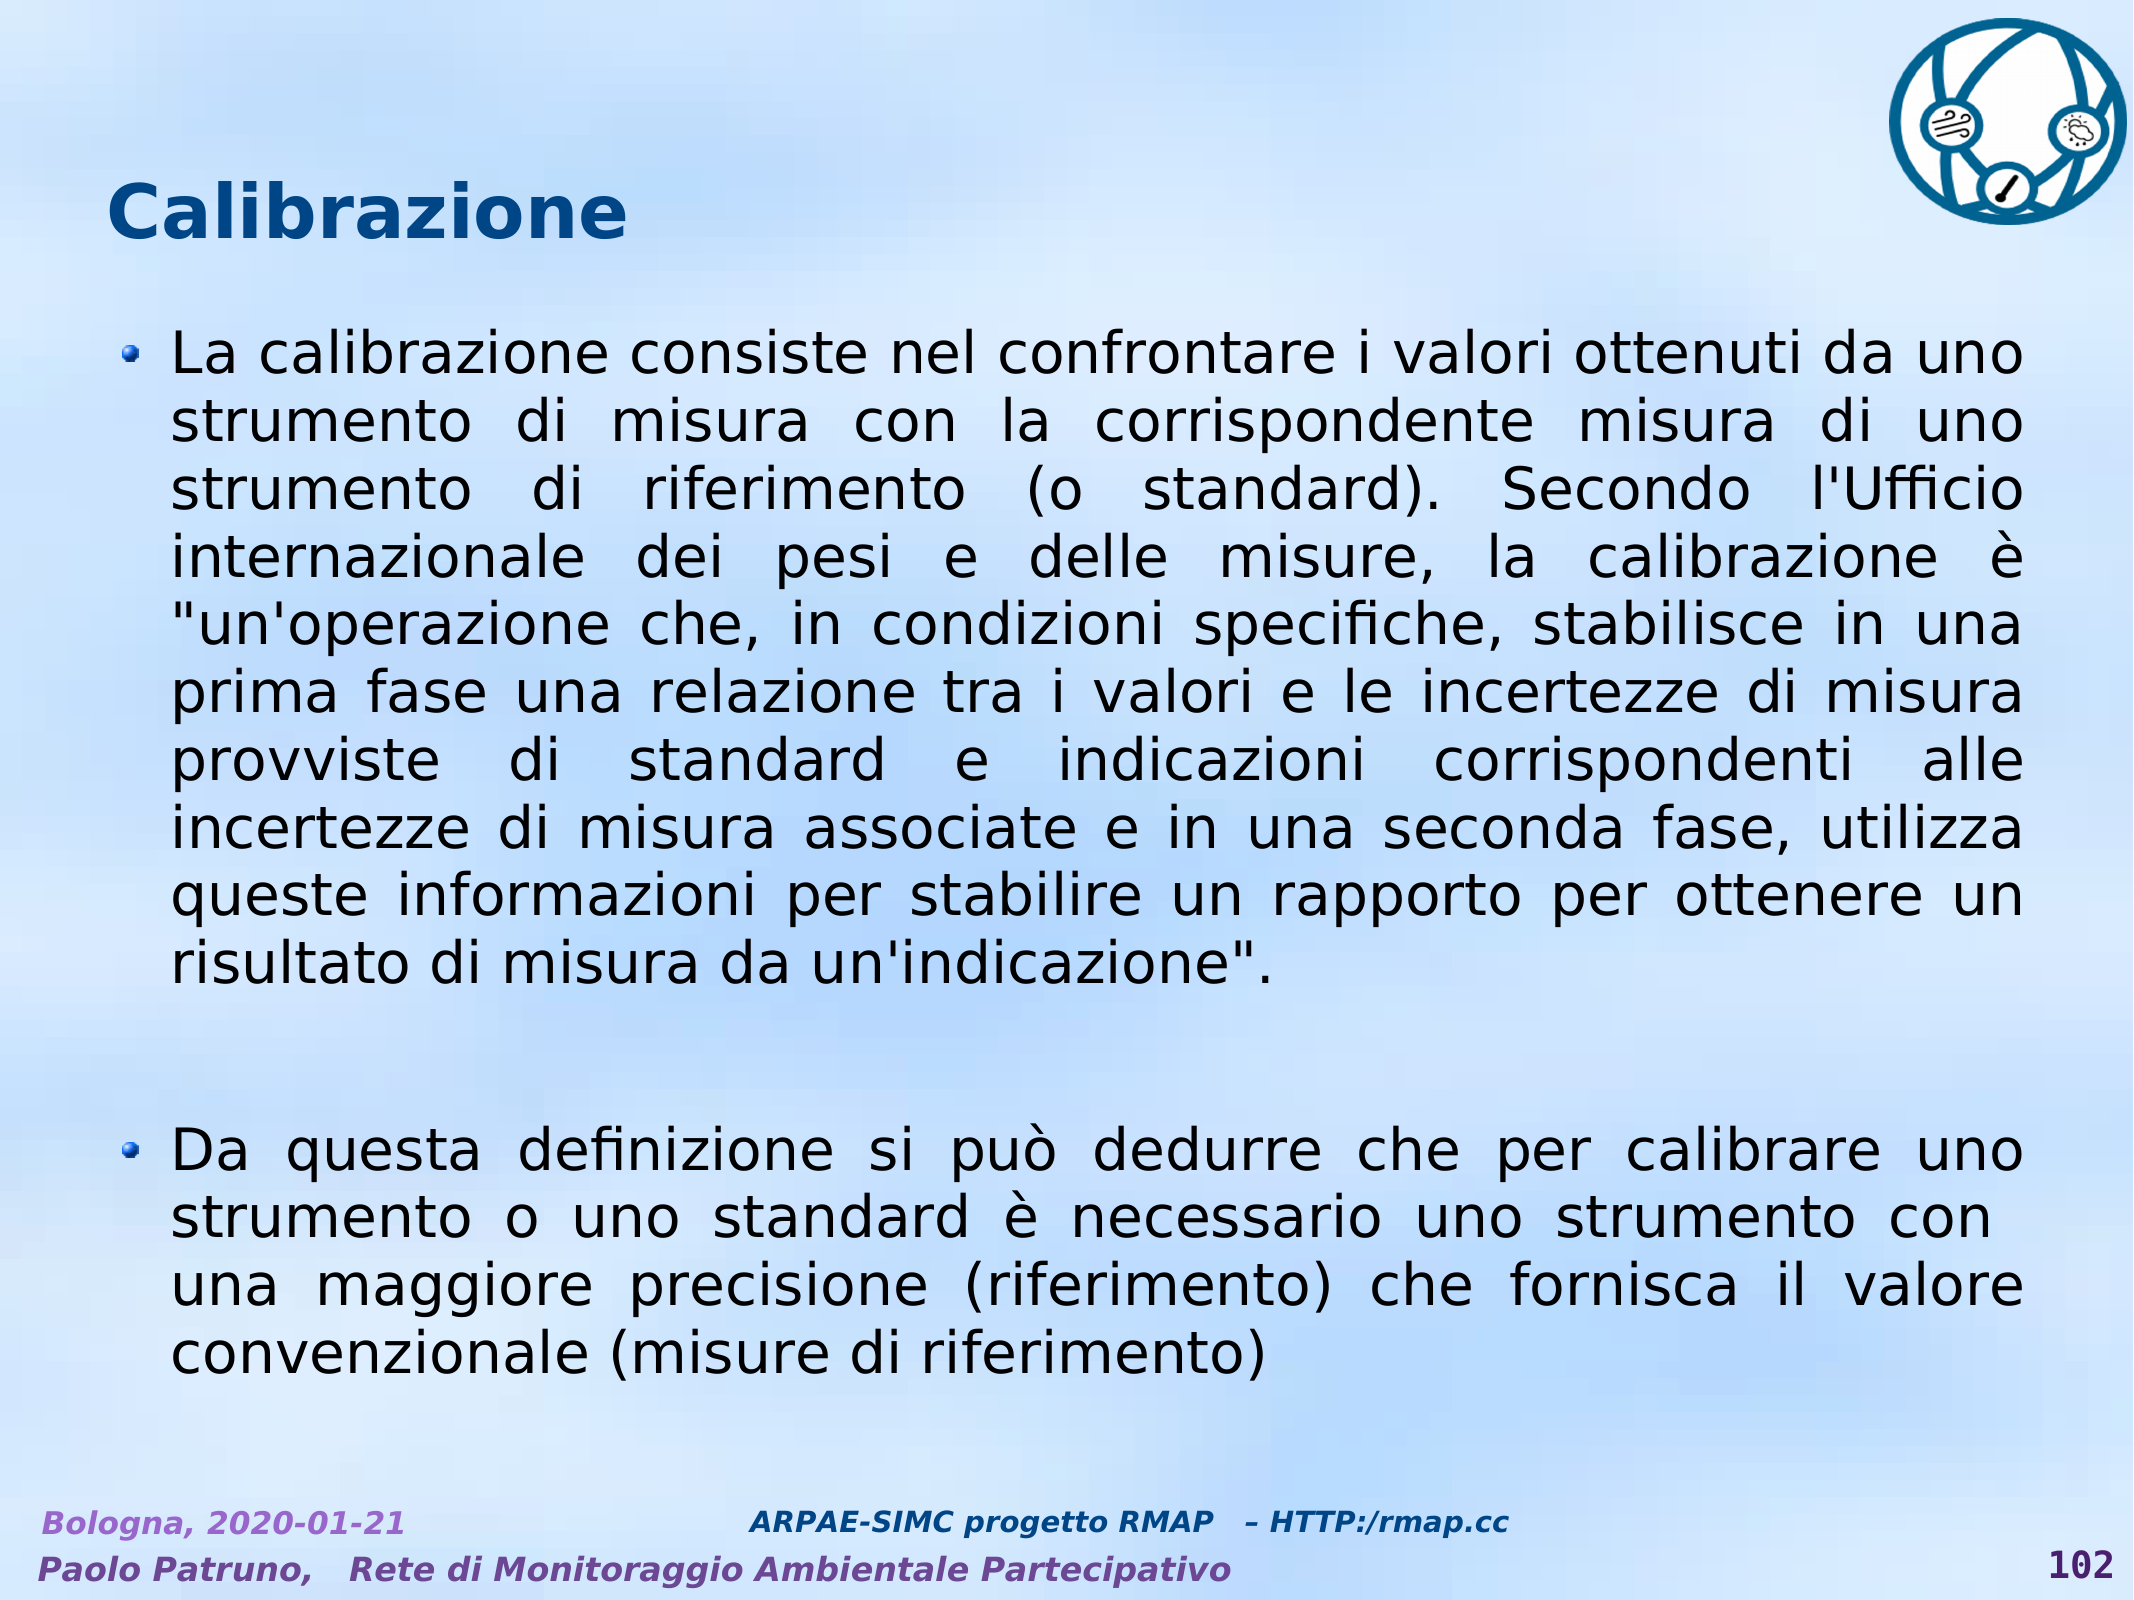

# Calibrazione
La calibrazione consiste nel confrontare i valori ottenuti da uno strumento di misura con la corrispondente misura di uno strumento di riferimento (o standard). Secondo l'Ufficio internazionale dei pesi e delle misure, la calibrazione è "un'operazione che, in condizioni specifiche, stabilisce in una prima fase una relazione tra i valori e le incertezze di misura provviste di standard e indicazioni corrispondenti alle incertezze di misura associate e in una seconda fase, utilizza queste informazioni per stabilire un rapporto per ottenere un risultato di misura da un'indicazione".
Da questa definizione si può dedurre che per calibrare uno strumento o uno standard è necessario uno strumento con una maggiore precisione (riferimento) che fornisca il valore convenzionale (misure di riferimento)